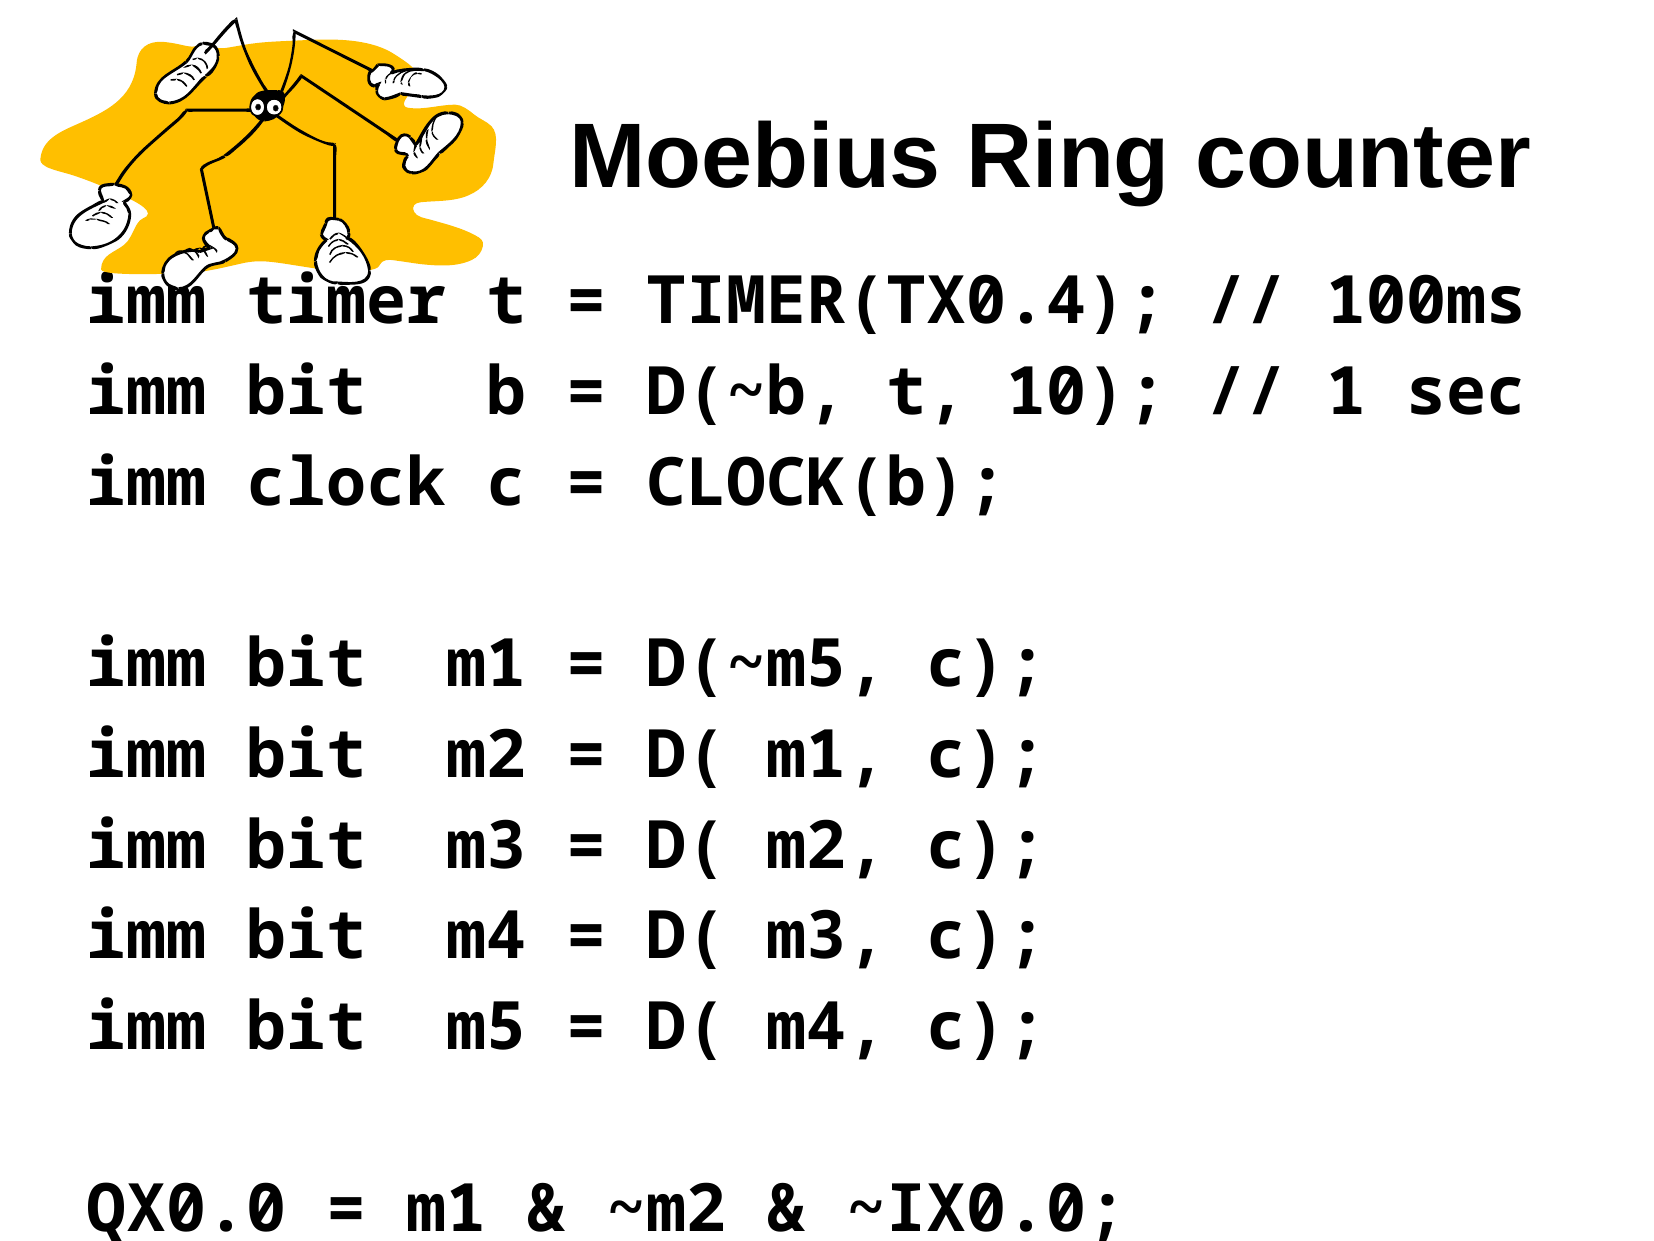

# Moebius Ring counter
imm timer t = TIMER(TX0.4); // 100ms
imm bit b = D(~b, t, 10); // 1 sec
imm clock c = CLOCK(b);
imm bit m1 = D(~m5, c);
imm bit m2 = D( m1, c);
imm bit m3 = D( m2, c);
imm bit m4 = D( m3, c);
imm bit m5 = D( m4, c);
QX0.0 = m1 & ~m2 & ~IX0.0;